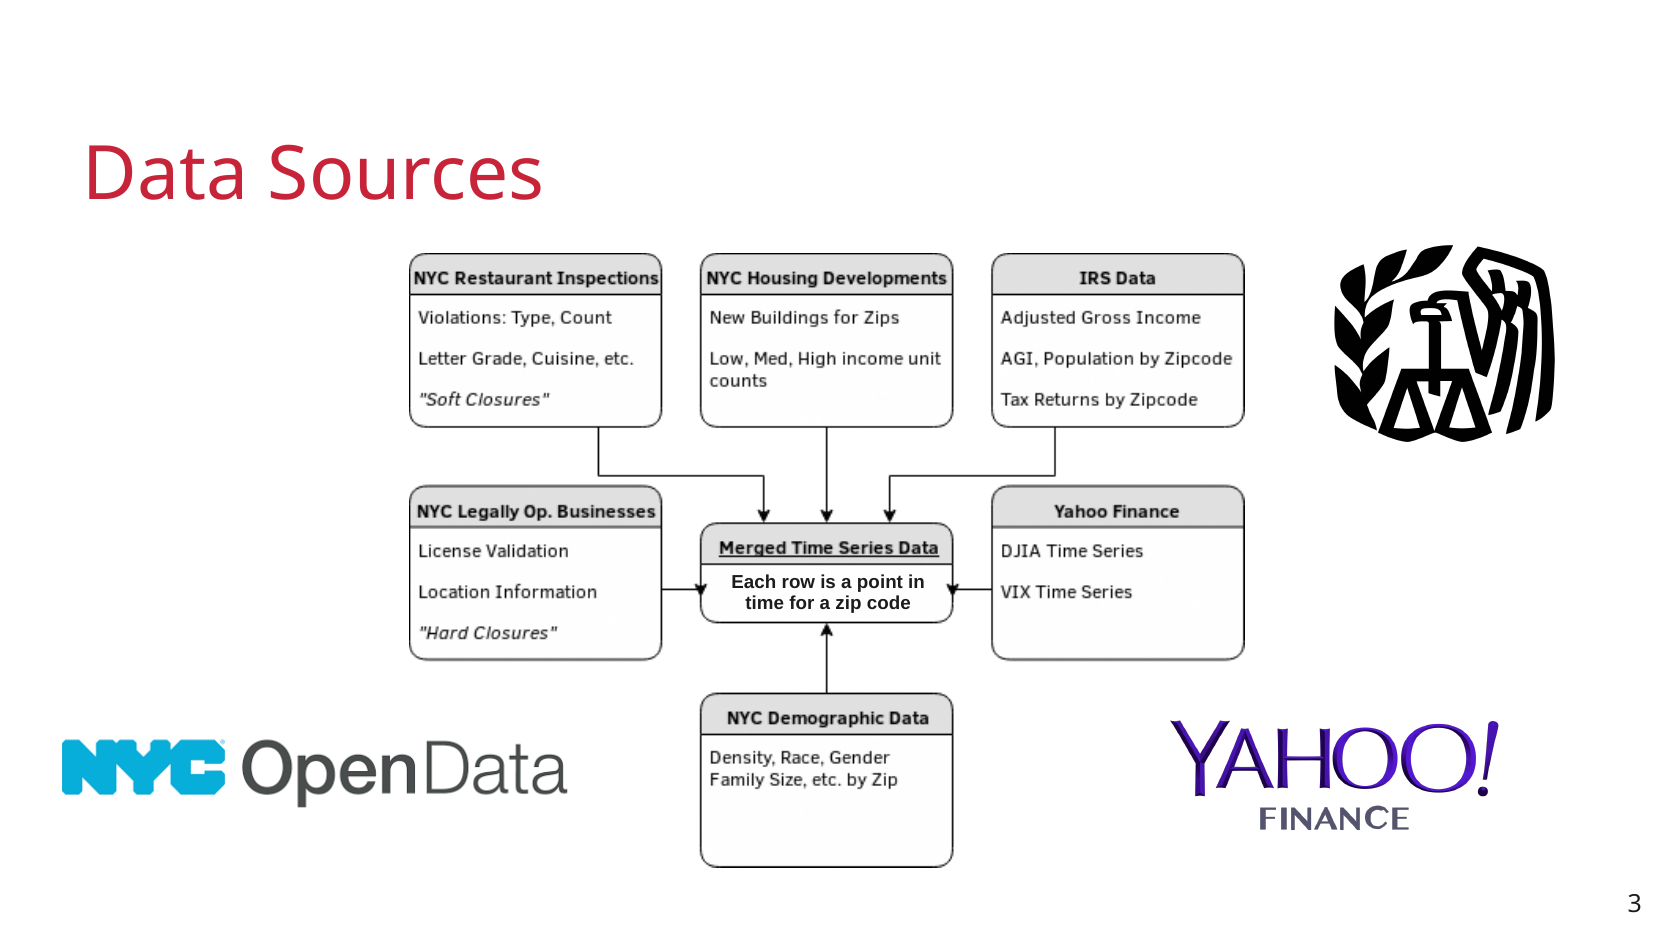

# Data Sources
Each row is a point in time for a zip code